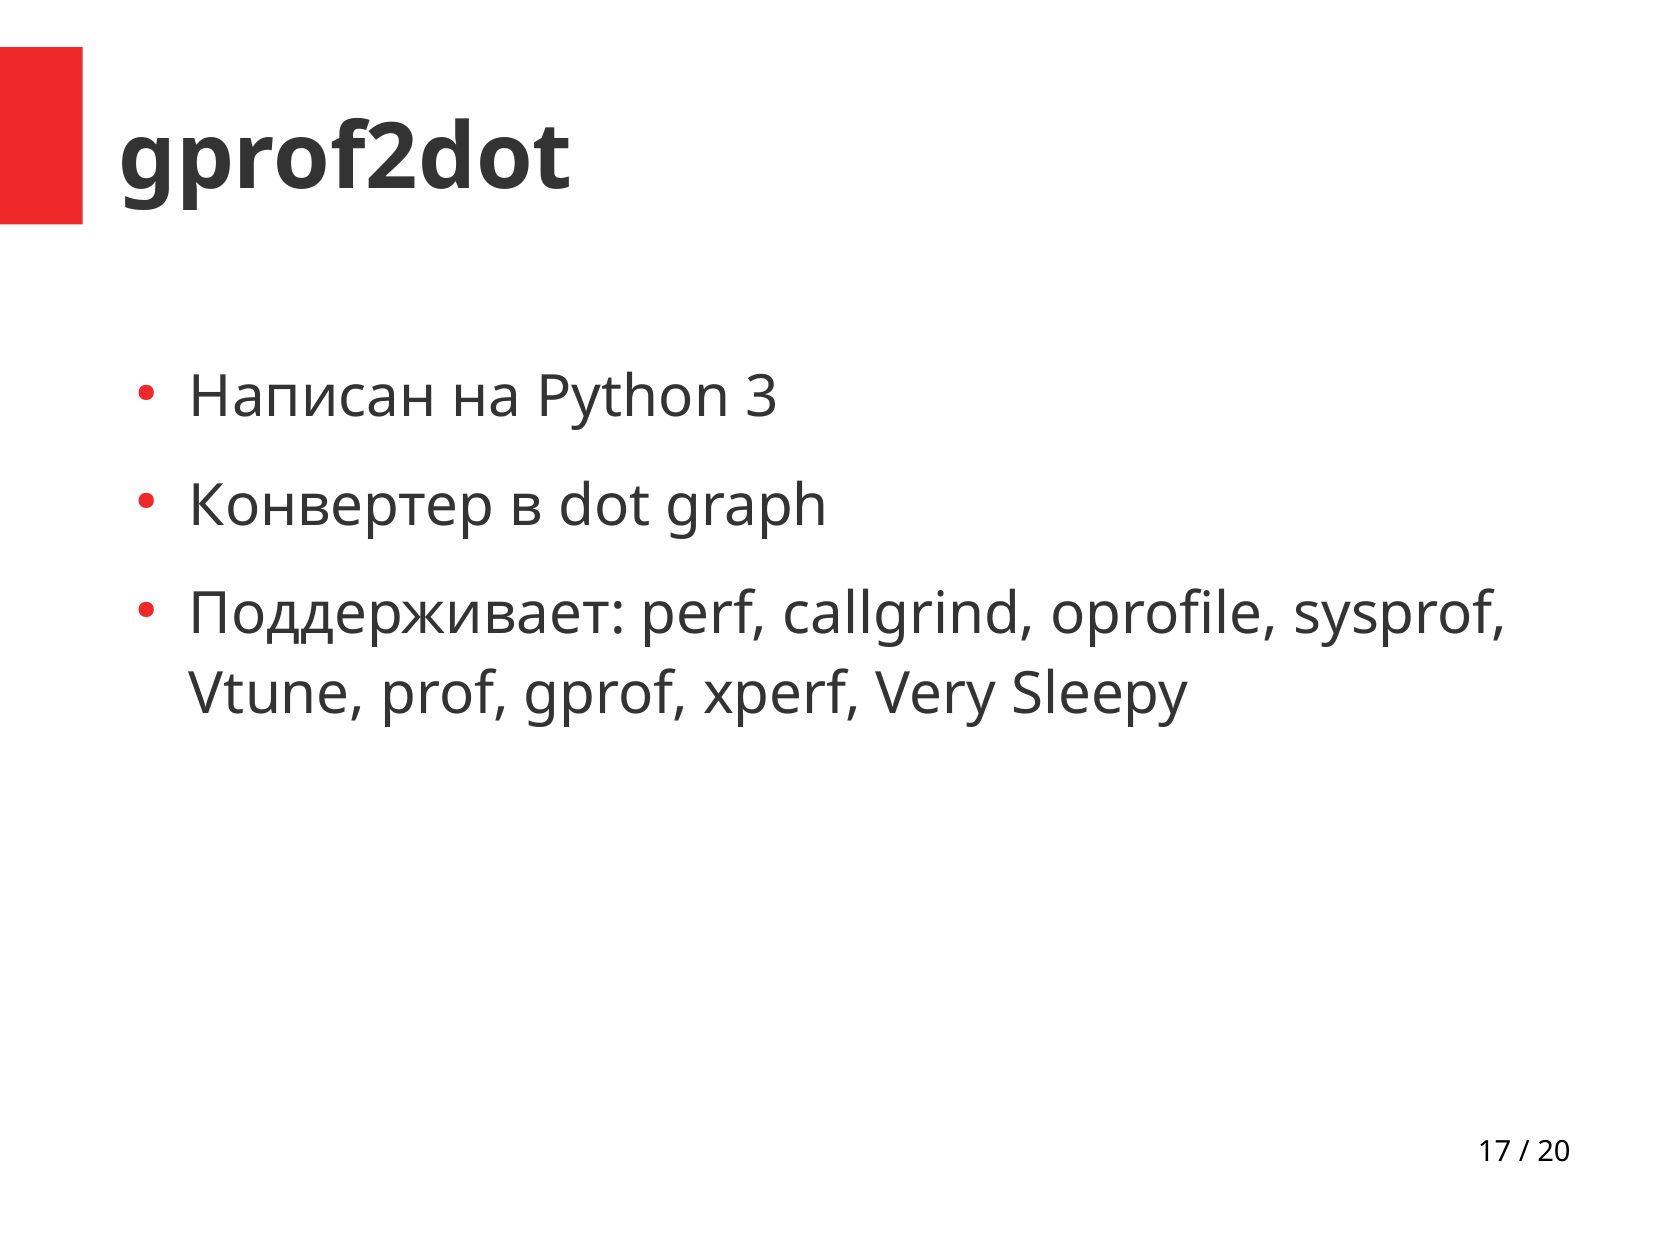

# gprof2dot
Написан на Python 3
Конвертер в dot graph
Поддерживает: perf, callgrind, oprofile, sysprof, Vtune, prof, gprof, xperf, Very Sleepy
17